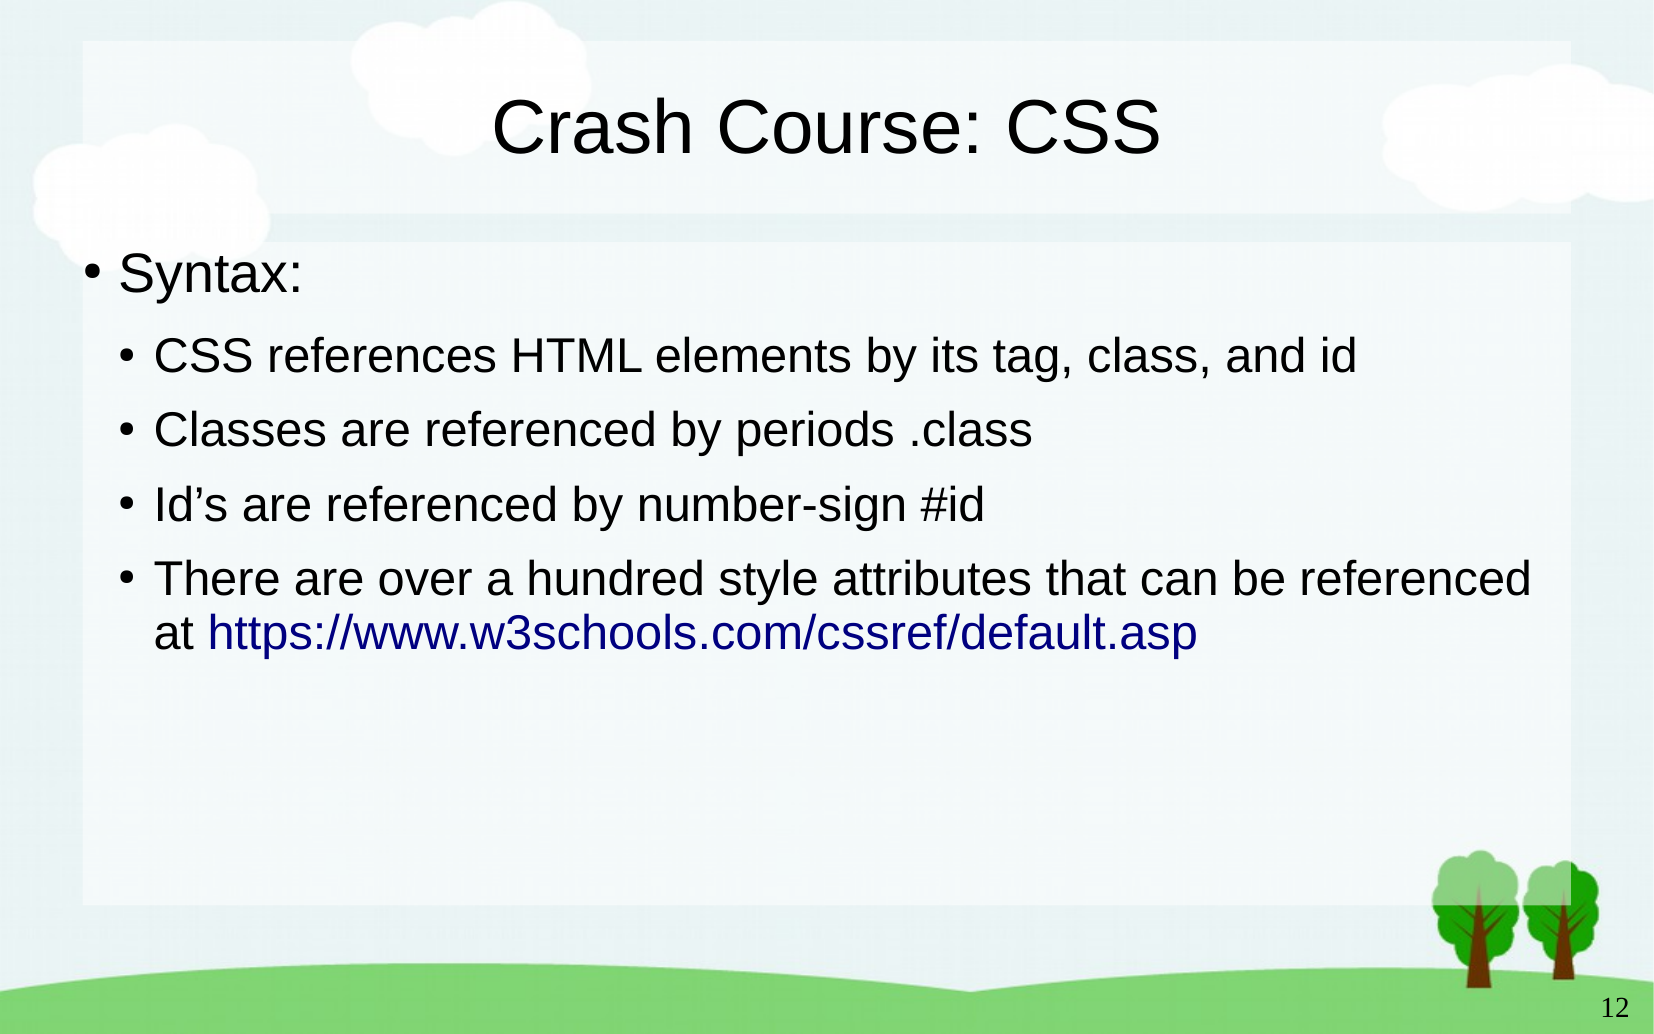

# Crash Course: CSS
Syntax:
CSS references HTML elements by its tag, class, and id
Classes are referenced by periods .class
Id’s are referenced by number-sign #id
There are over a hundred style attributes that can be referenced at https://www.w3schools.com/cssref/default.asp
12